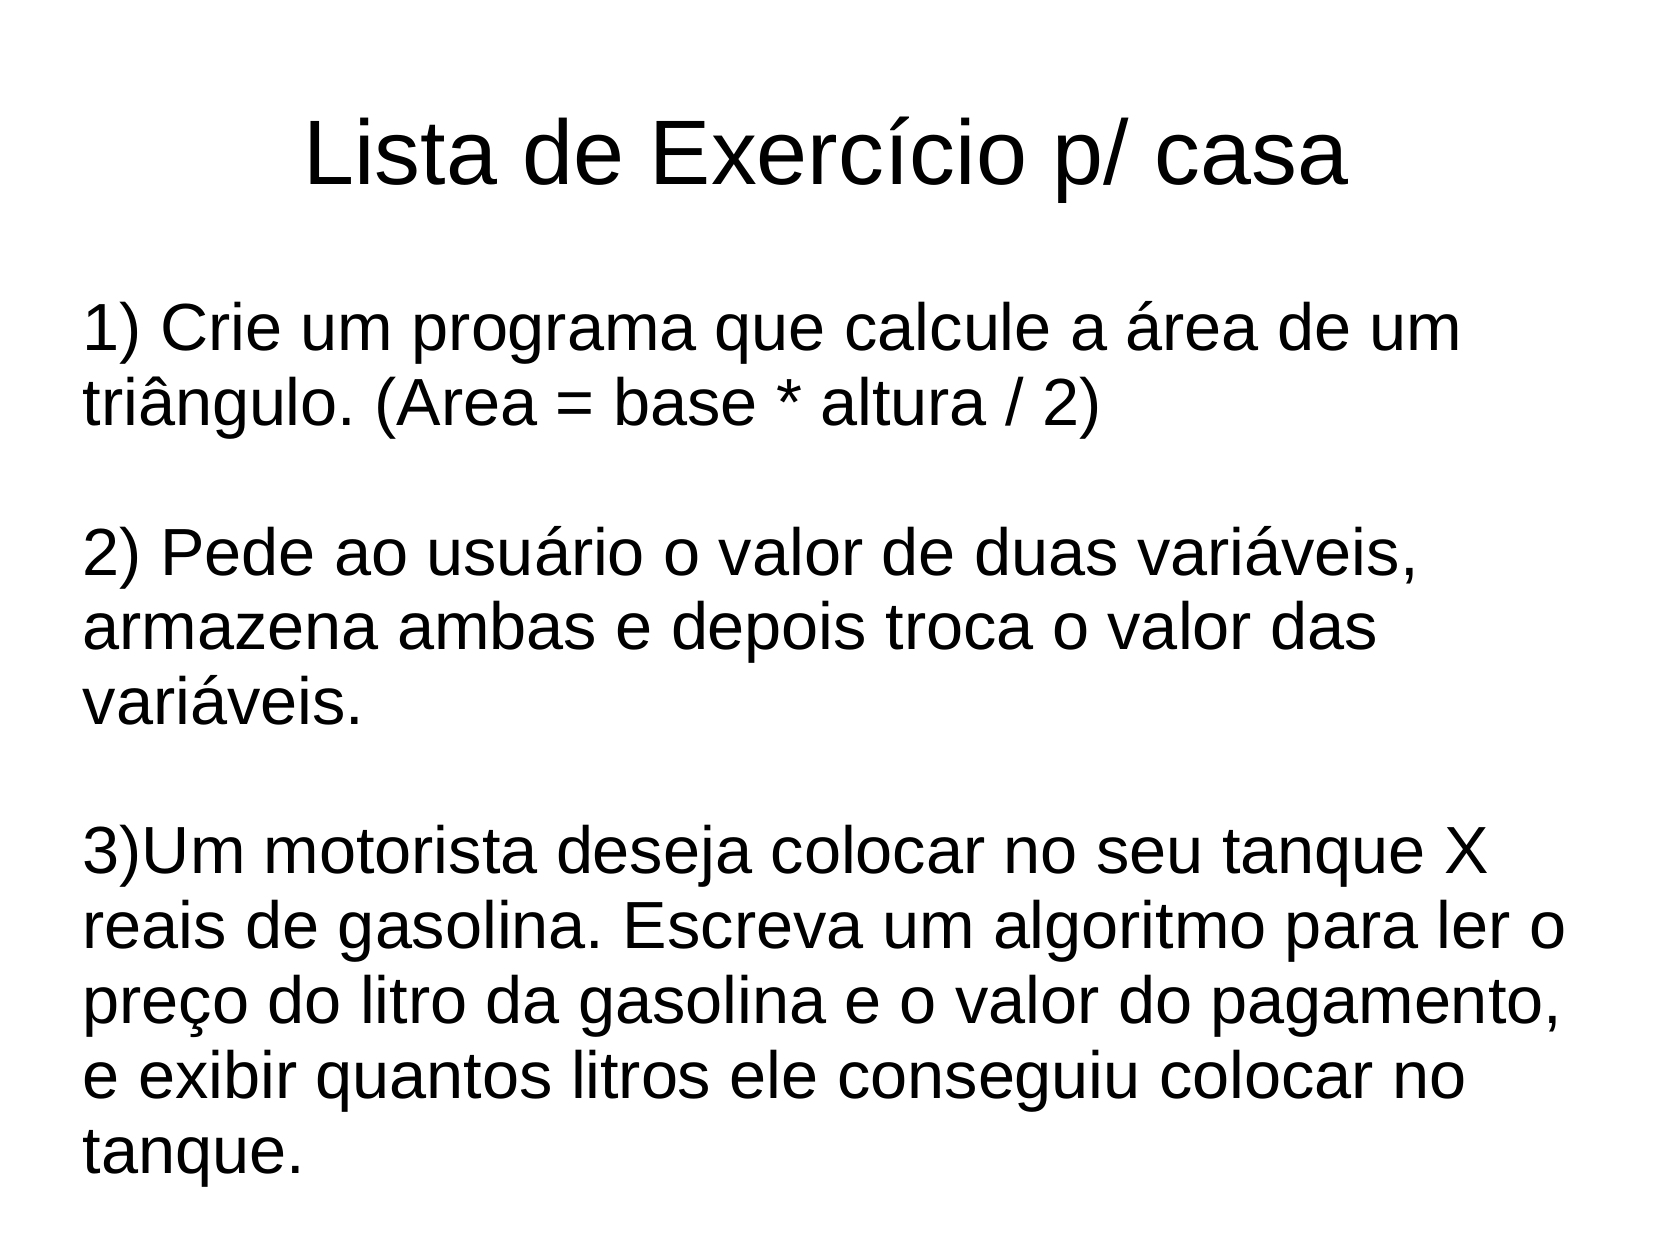

# Lista de Exercício p/ casa
1) Crie um programa que calcule a área de um triângulo. (Area = base * altura / 2)
2) Pede ao usuário o valor de duas variáveis, armazena ambas e depois troca o valor das variáveis.
3)Um motorista deseja colocar no seu tanque X reais de gasolina. Escreva um algoritmo para ler o
preço do litro da gasolina e o valor do pagamento, e exibir quantos litros ele conseguiu colocar no
tanque.